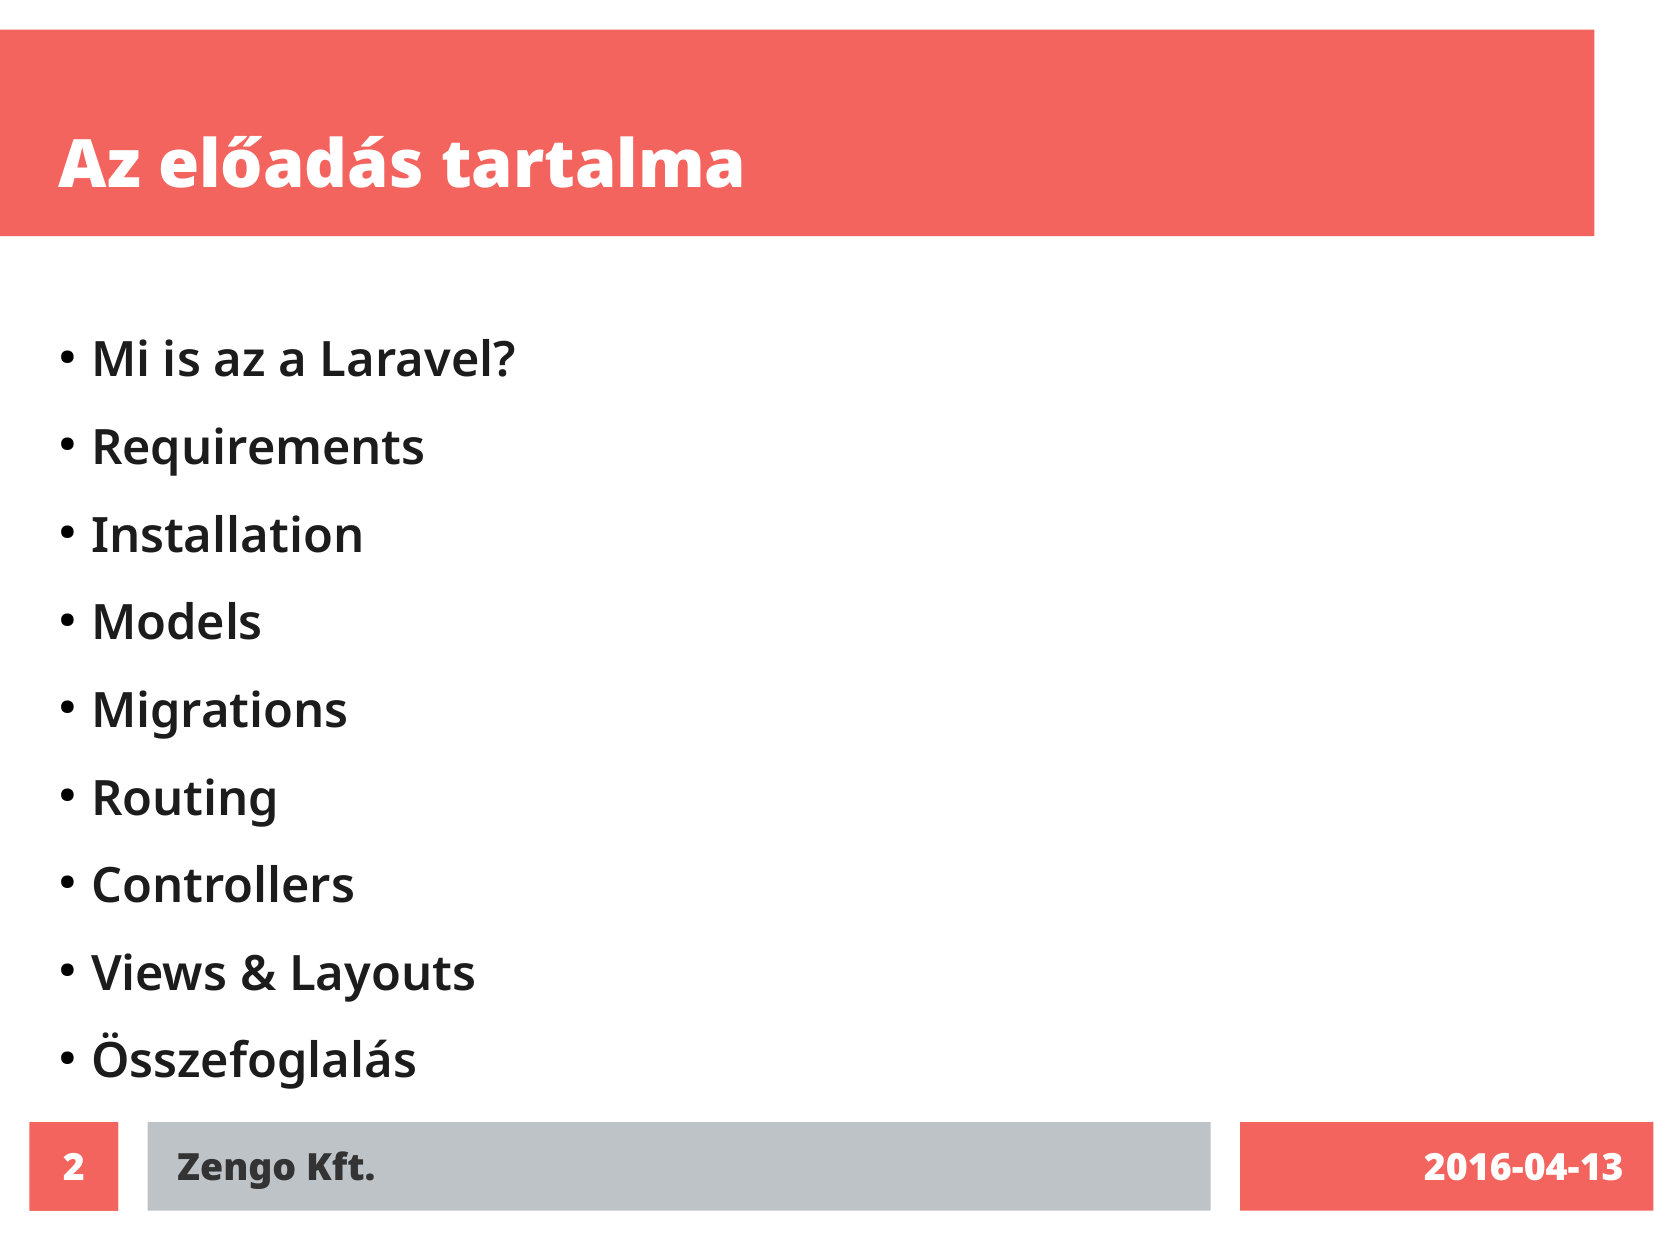

# Az előadás tartalma
Mi is az a Laravel?
Requirements
Installation
Models
Migrations
Routing
Controllers
Views & Layouts
Összefoglalás
2
Zengo Kft.
2016-04-13